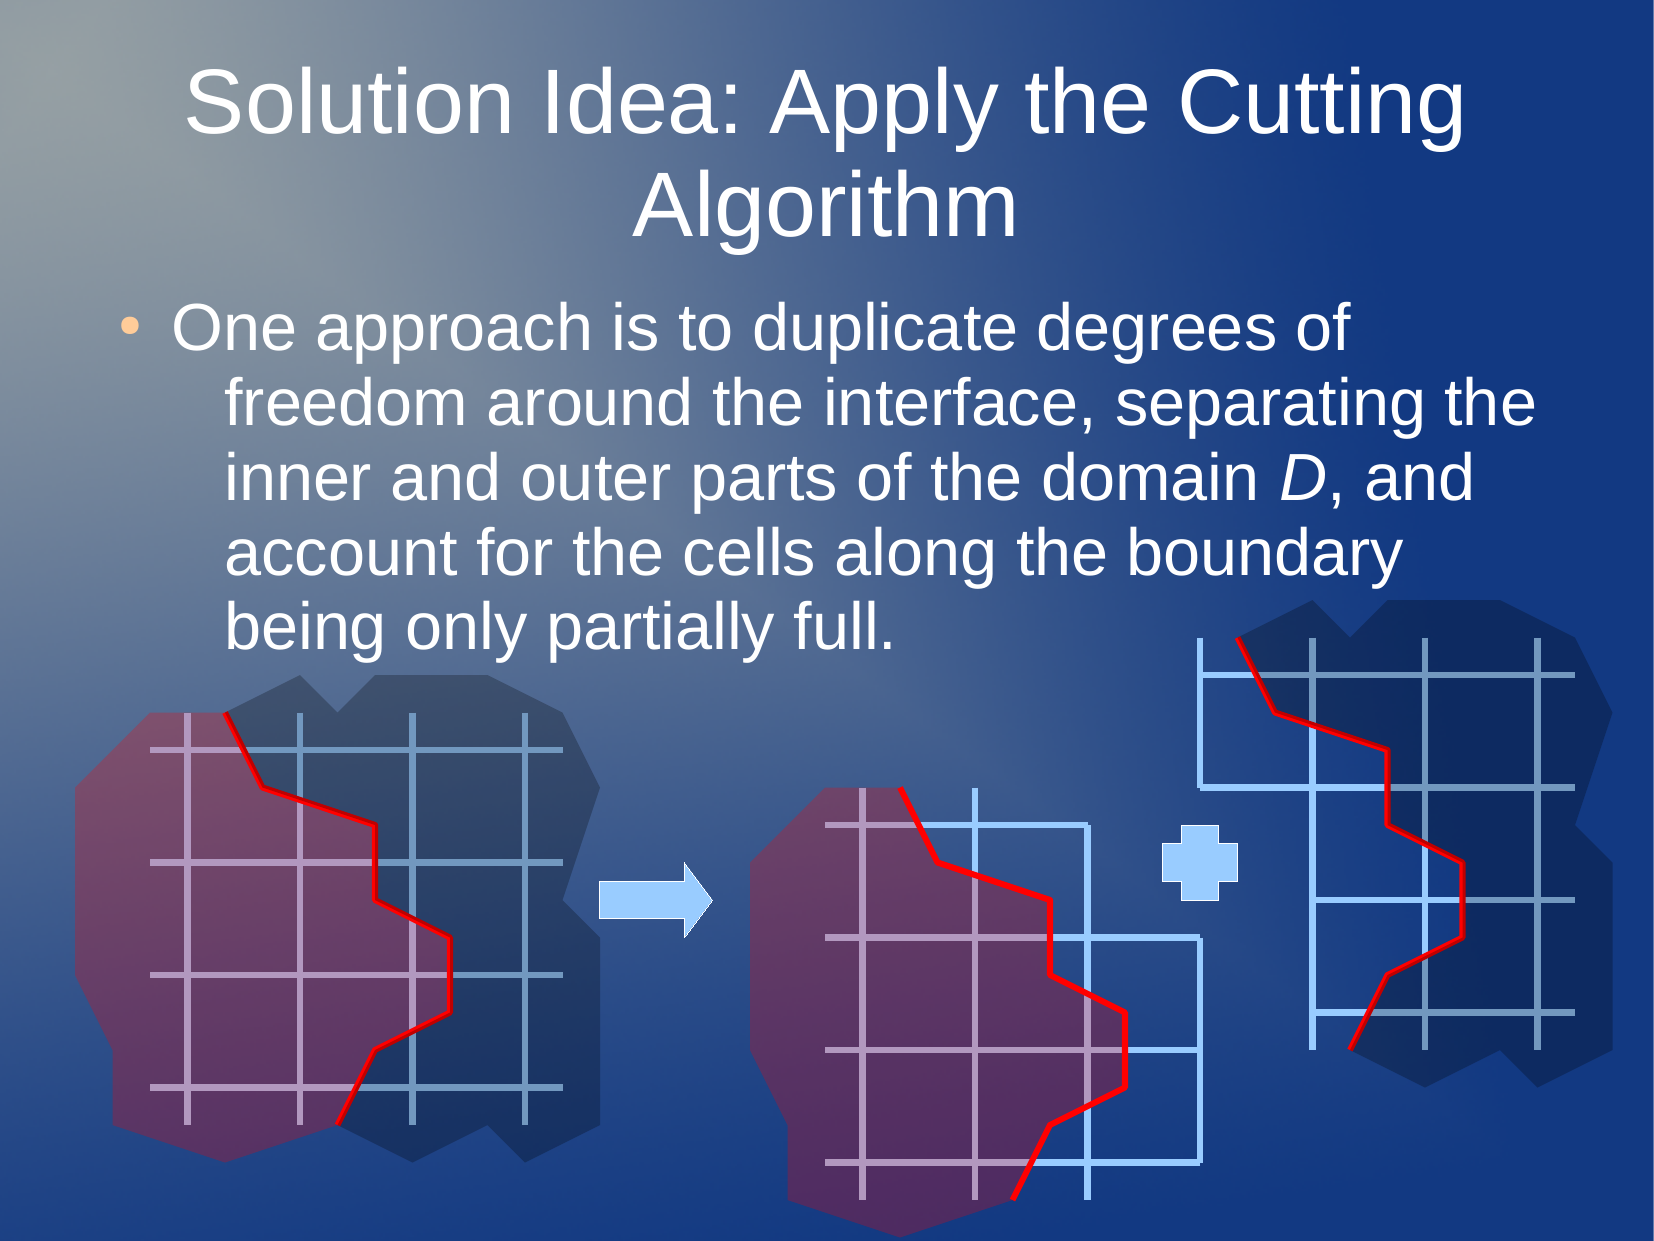

# Solution Idea: Apply the Cutting Algorithm
One approach is to duplicate degrees of freedom around the interface, separating the inner and outer parts of the domain D, and account for the cells along the boundary being only partially full.